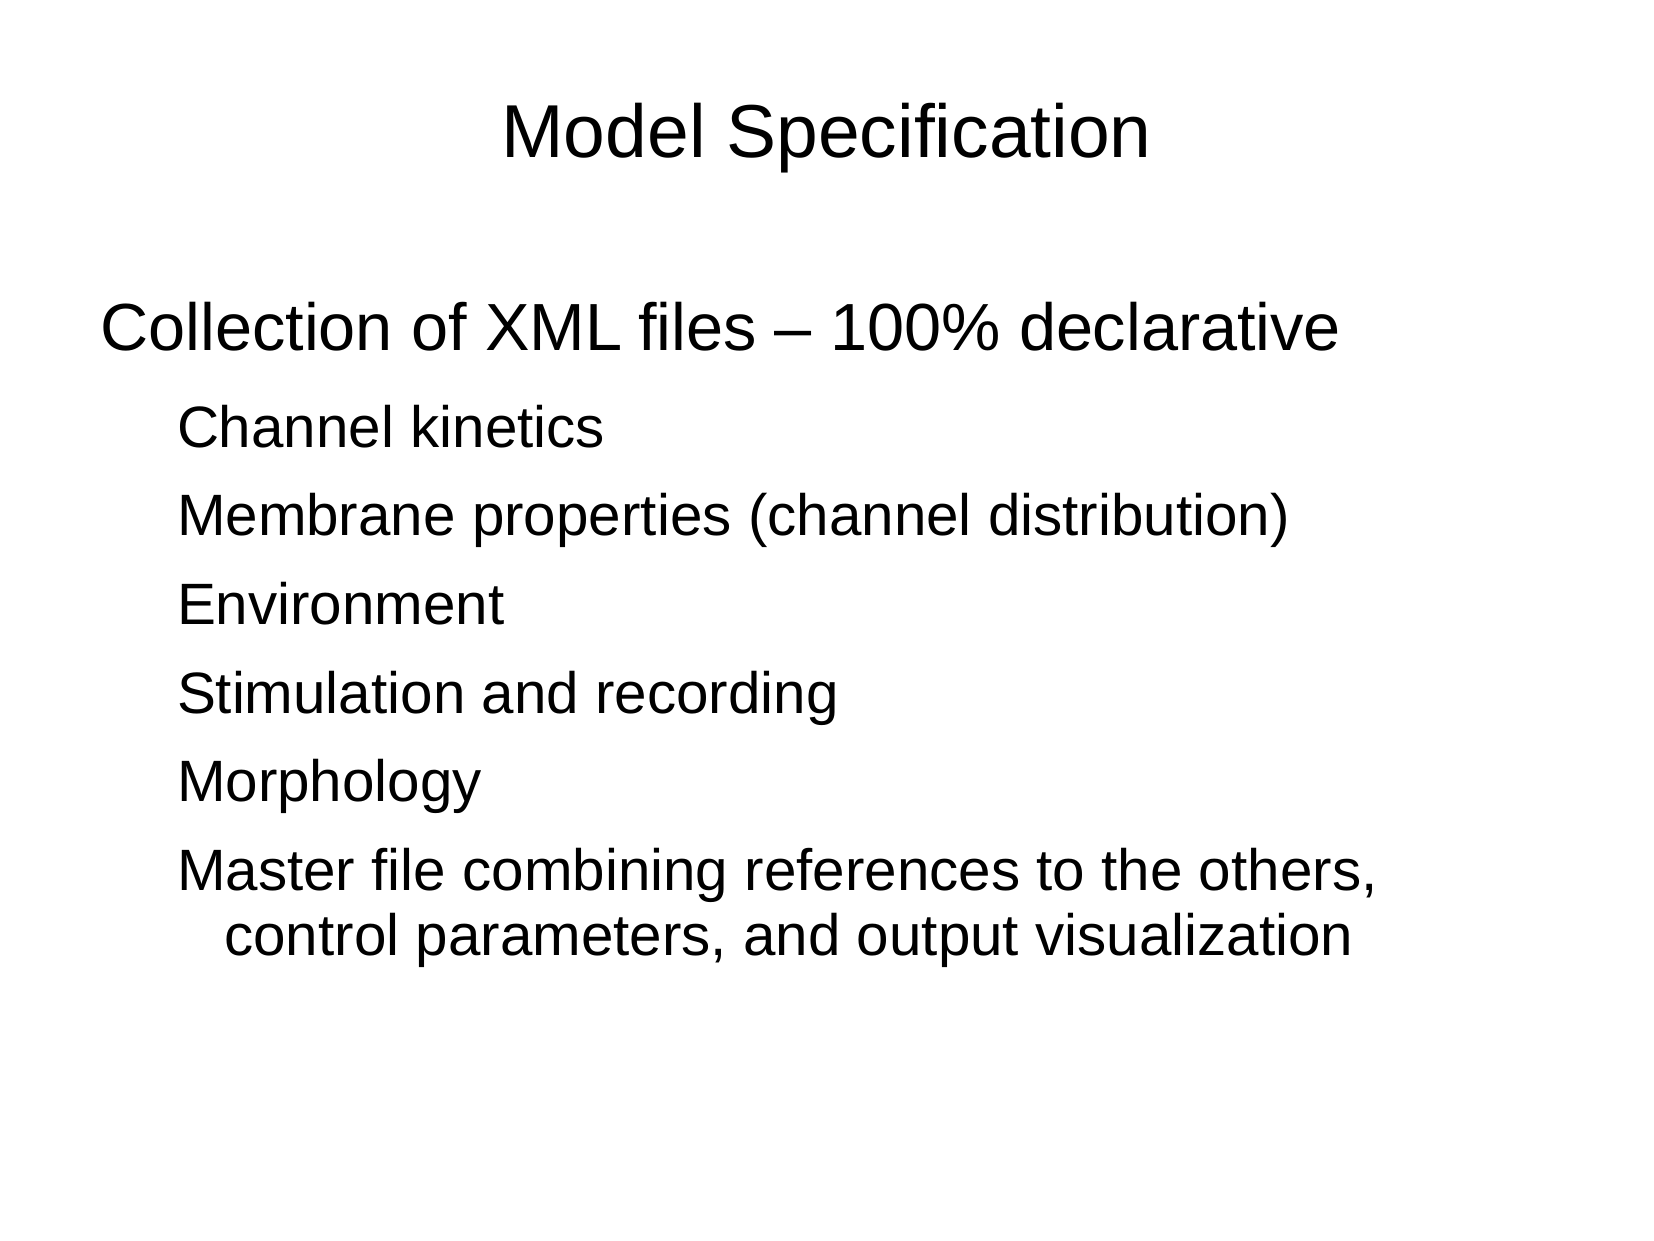

# Model Specification
Collection of XML files – 100% declarative
Channel kinetics
Membrane properties (channel distribution)
Environment
Stimulation and recording
Morphology
Master file combining references to the others, control parameters, and output visualization